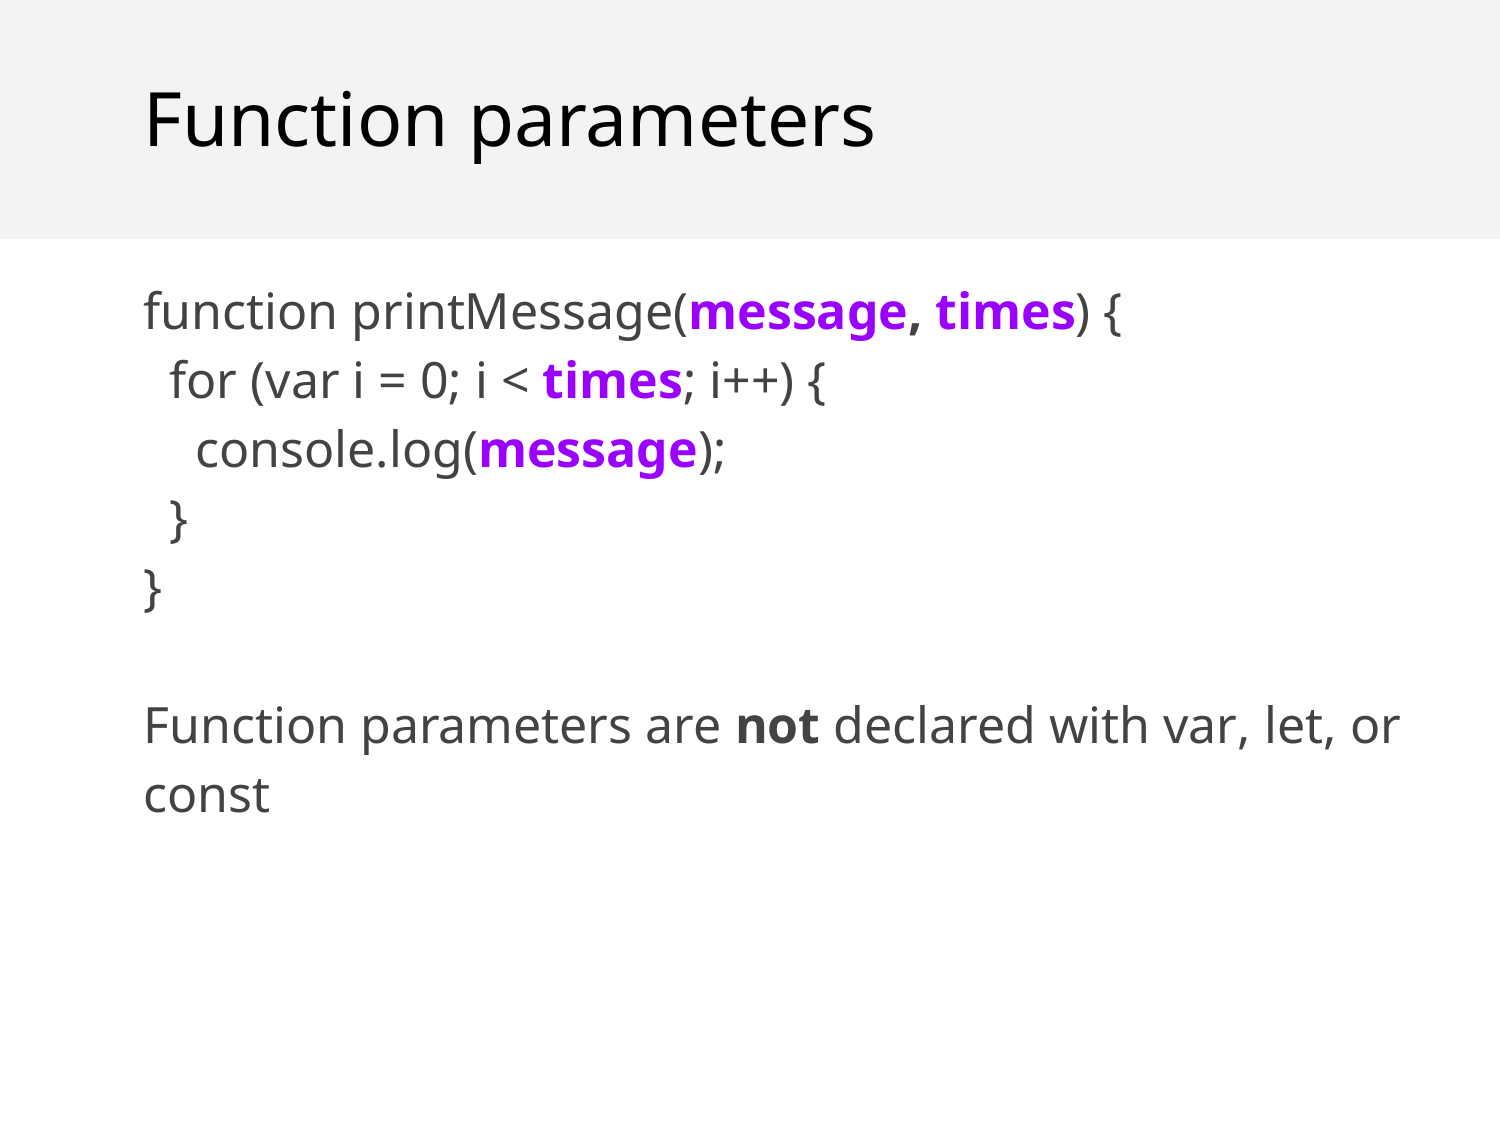

# Function parameters
function printMessage(message, times) {
 for (var i = 0; i < times; i++) {
 console.log(message);
 }
}
Function parameters are not declared with var, let, or const